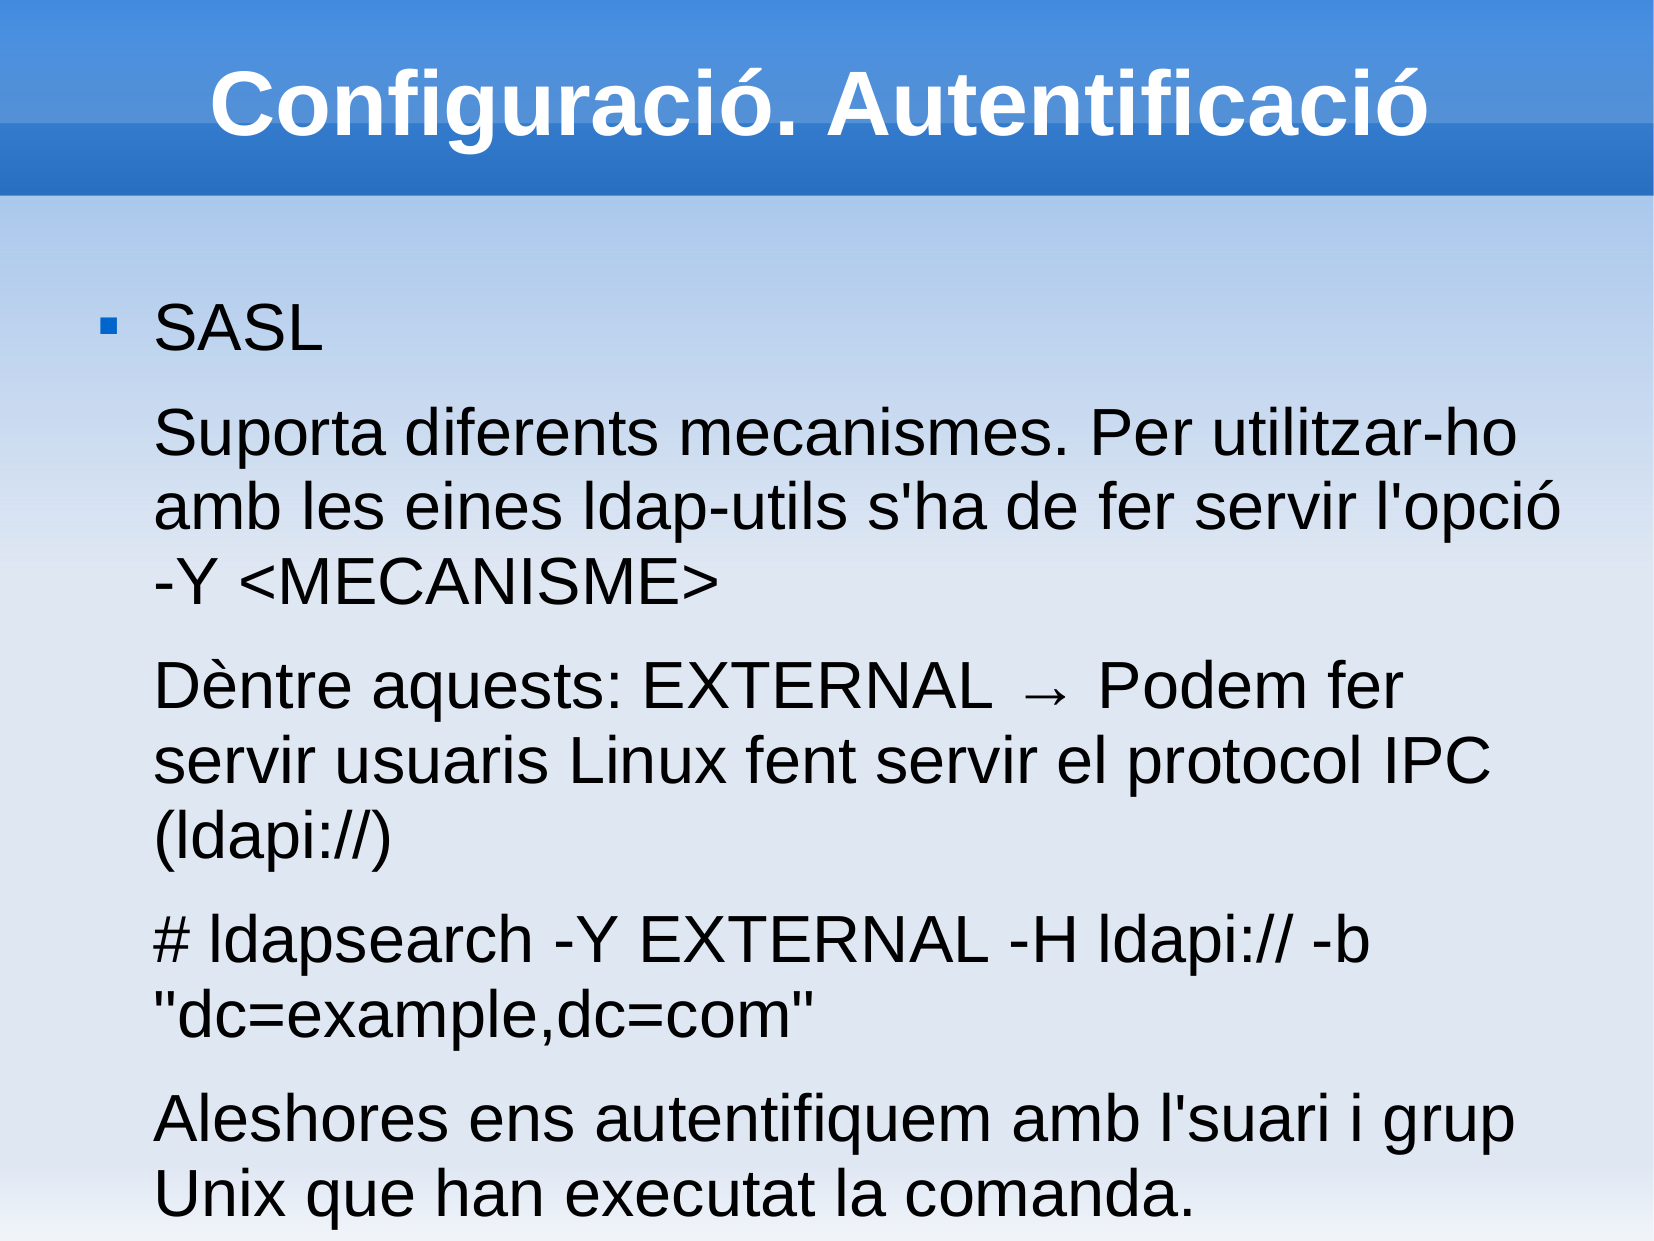

# Configuració. Autentificació
SASL
Suporta diferents mecanismes. Per utilitzar-ho amb les eines ldap-utils s'ha de fer servir l'opció -Y <MECANISME>
Dèntre aquests: EXTERNAL → Podem fer servir usuaris Linux fent servir el protocol IPC (ldapi://)
# ldapsearch -Y EXTERNAL -H ldapi:// -b "dc=example,dc=com"
Aleshores ens autentifiquem amb l'suari i grup Unix que han executat la comanda.